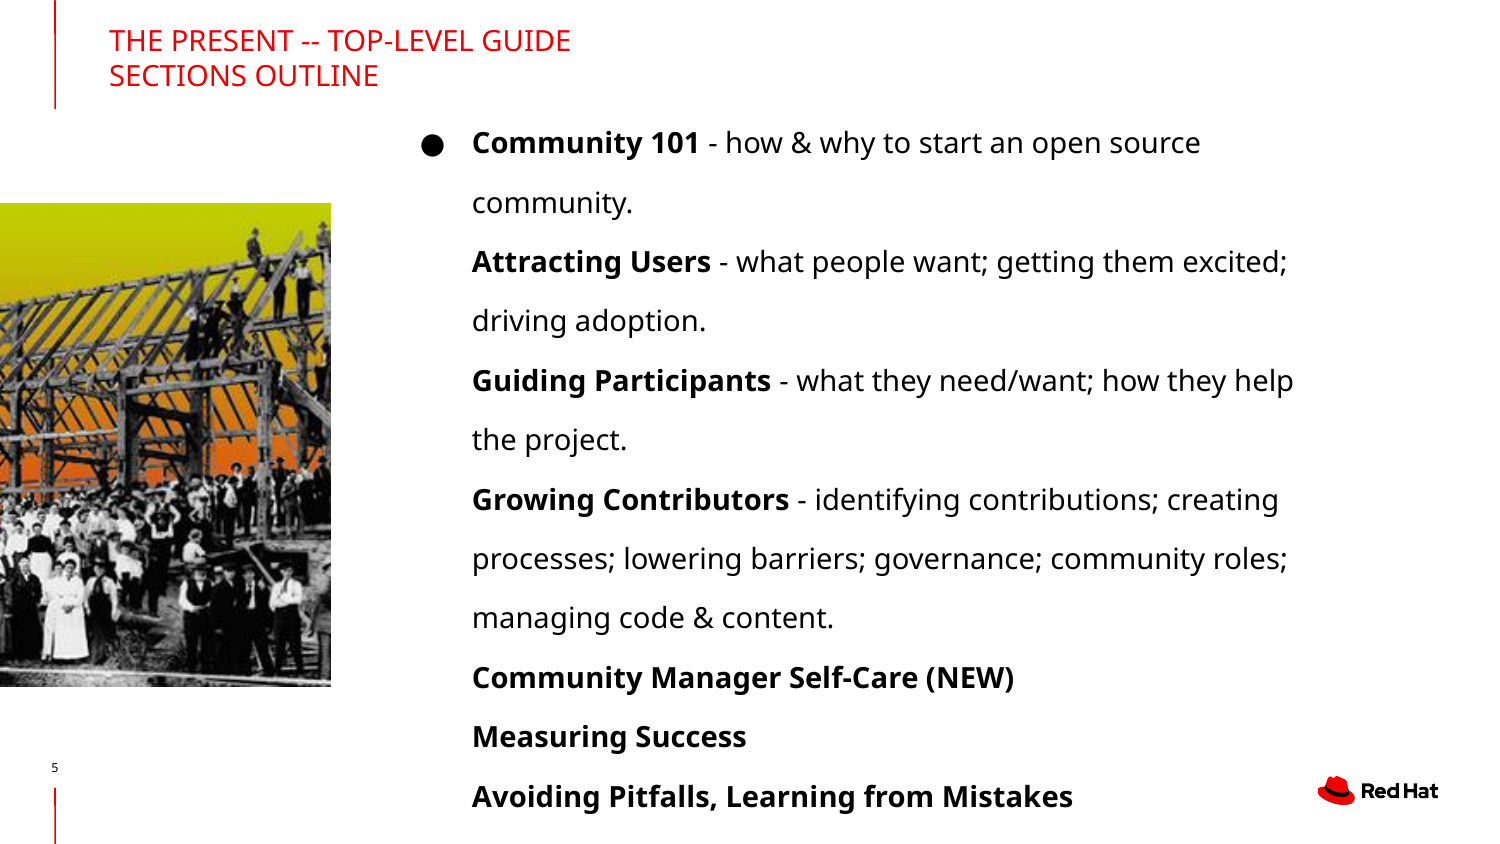

# THE PRESENT -- TOP-LEVEL GUIDE SECTIONS OUTLINE
Community 101 - how & why to start an open source community.
Attracting Users - what people want; getting them excited; driving adoption.
Guiding Participants - what they need/want; how they help the project.
Growing Contributors - identifying contributions; creating processes; lowering barriers; governance; community roles; managing code & content.
Community Manager Self-Care (NEW)
Measuring Success
Avoiding Pitfalls, Learning from Mistakes